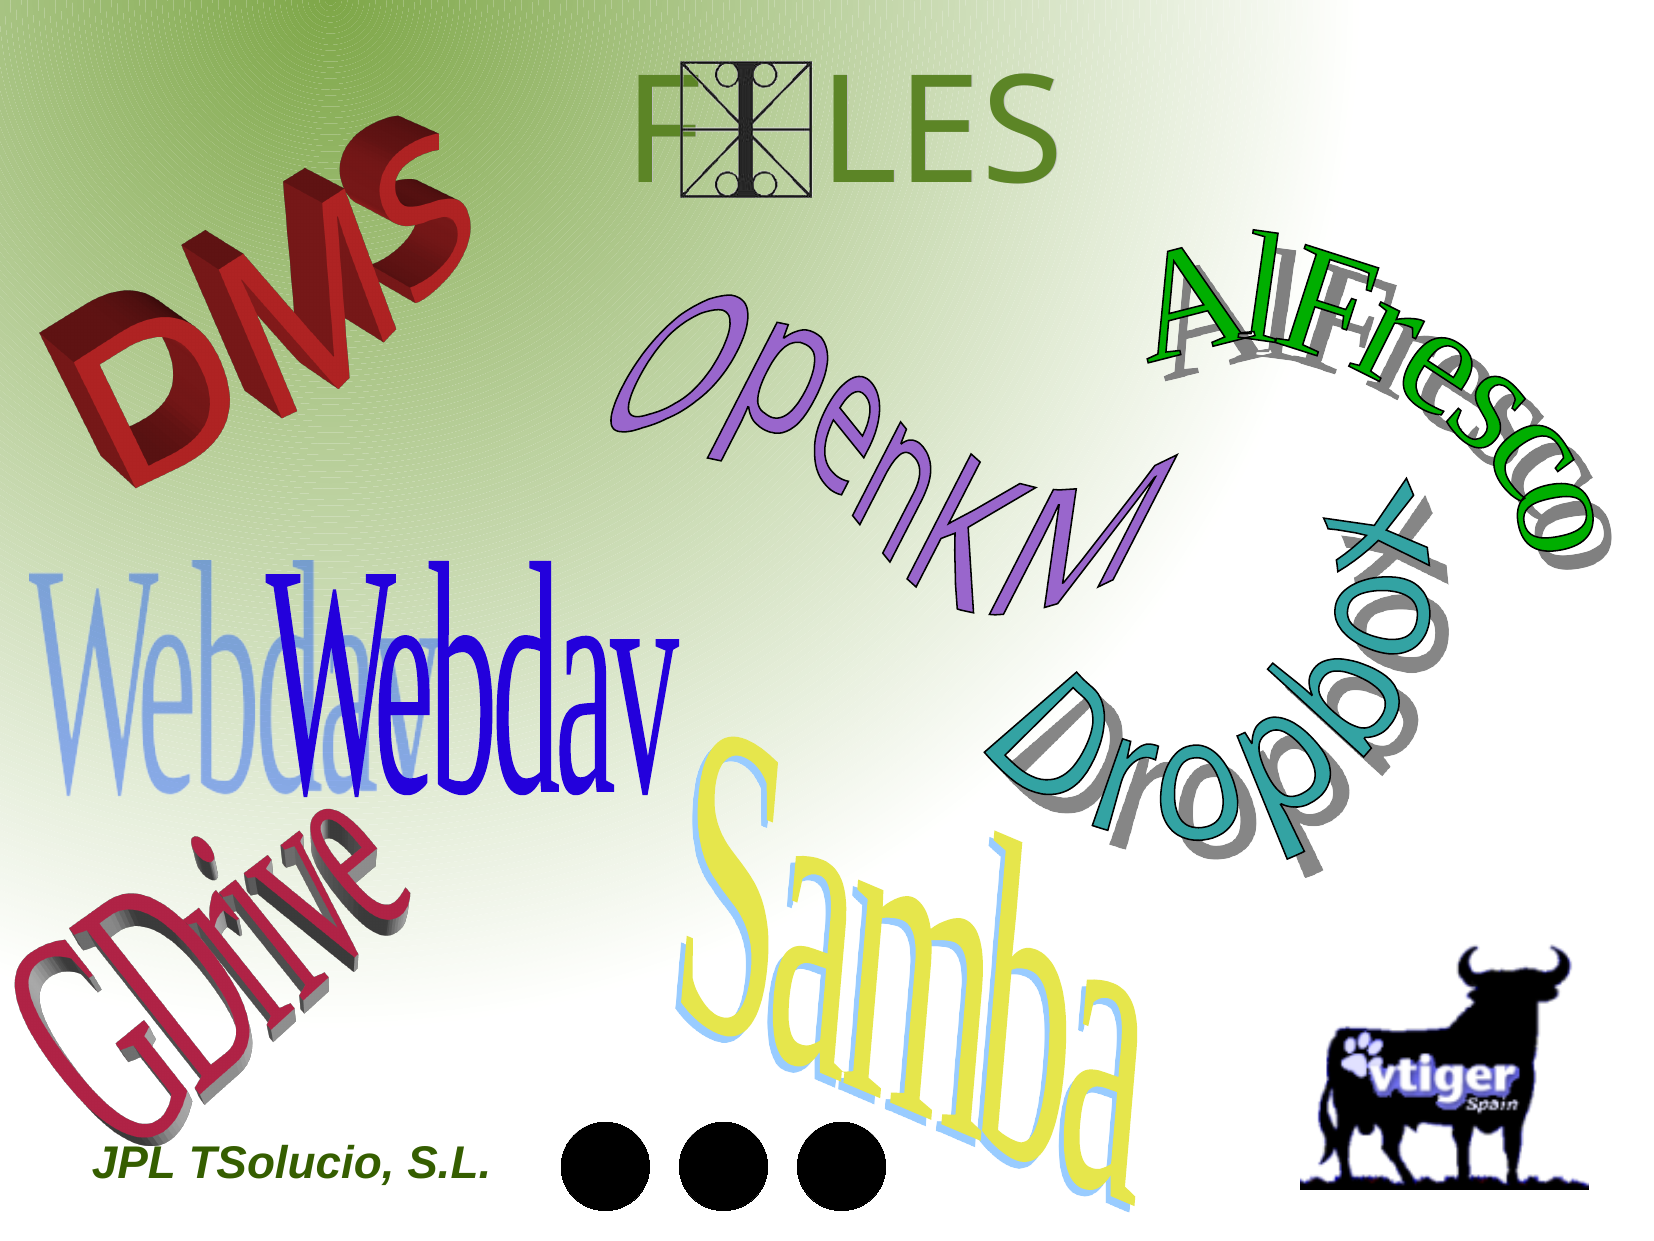

# F LES
DMS
Dropbox
AlFresco
OpenKM
Webdav
Samba
GDrive